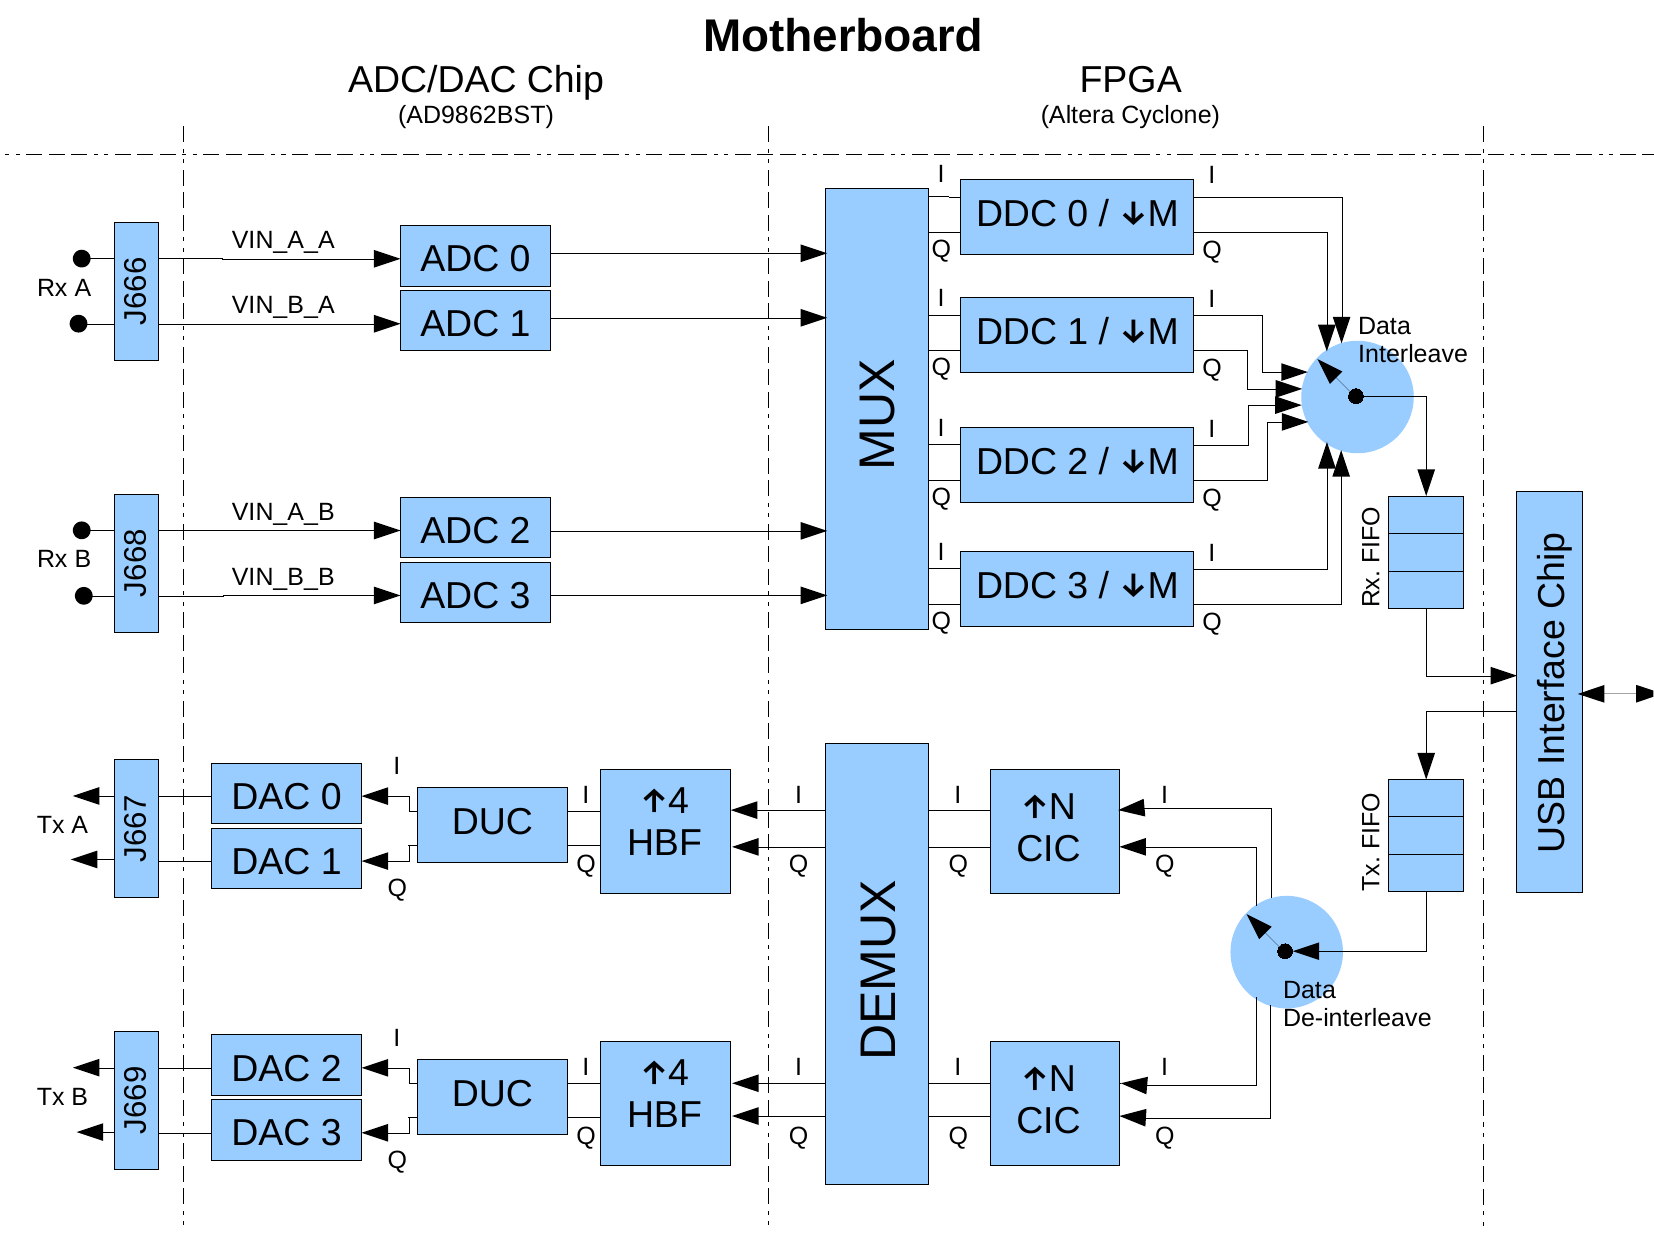

Motherboard
ADC/DAC Chip
(AD9862BST)
FPGA
(Altera Cyclone)
I
I
DDC 0 / ↓M
VIN_A_A
J666
ADC 0
Q
Q
Rx A
I
I
VIN_B_A
ADC 1
DDC 1 / ↓M
Data
Interleave
Q
Q
MUX
I
I
DDC 2 / ↓M
Q
Q
VIN_A_B
USB Interface Chip
J668
ADC 2
I
I
Rx. FIFO
Rx B
DDC 3 / ↓M
VIN_B_B
ADC 3
Q
Q
DEMUX
I
J667
DAC 0
↑4
HBF
I
I
I
I
↑N
CIC
DUC
Tx A
Tx. FIFO
DAC 1
Q
Q
Q
Q
Q
Data
De-interleave
I
J669
DAC 2
↑4
HBF
I
I
I
I
↑N
CIC
DUC
Tx B
DAC 3
Q
Q
Q
Q
Q